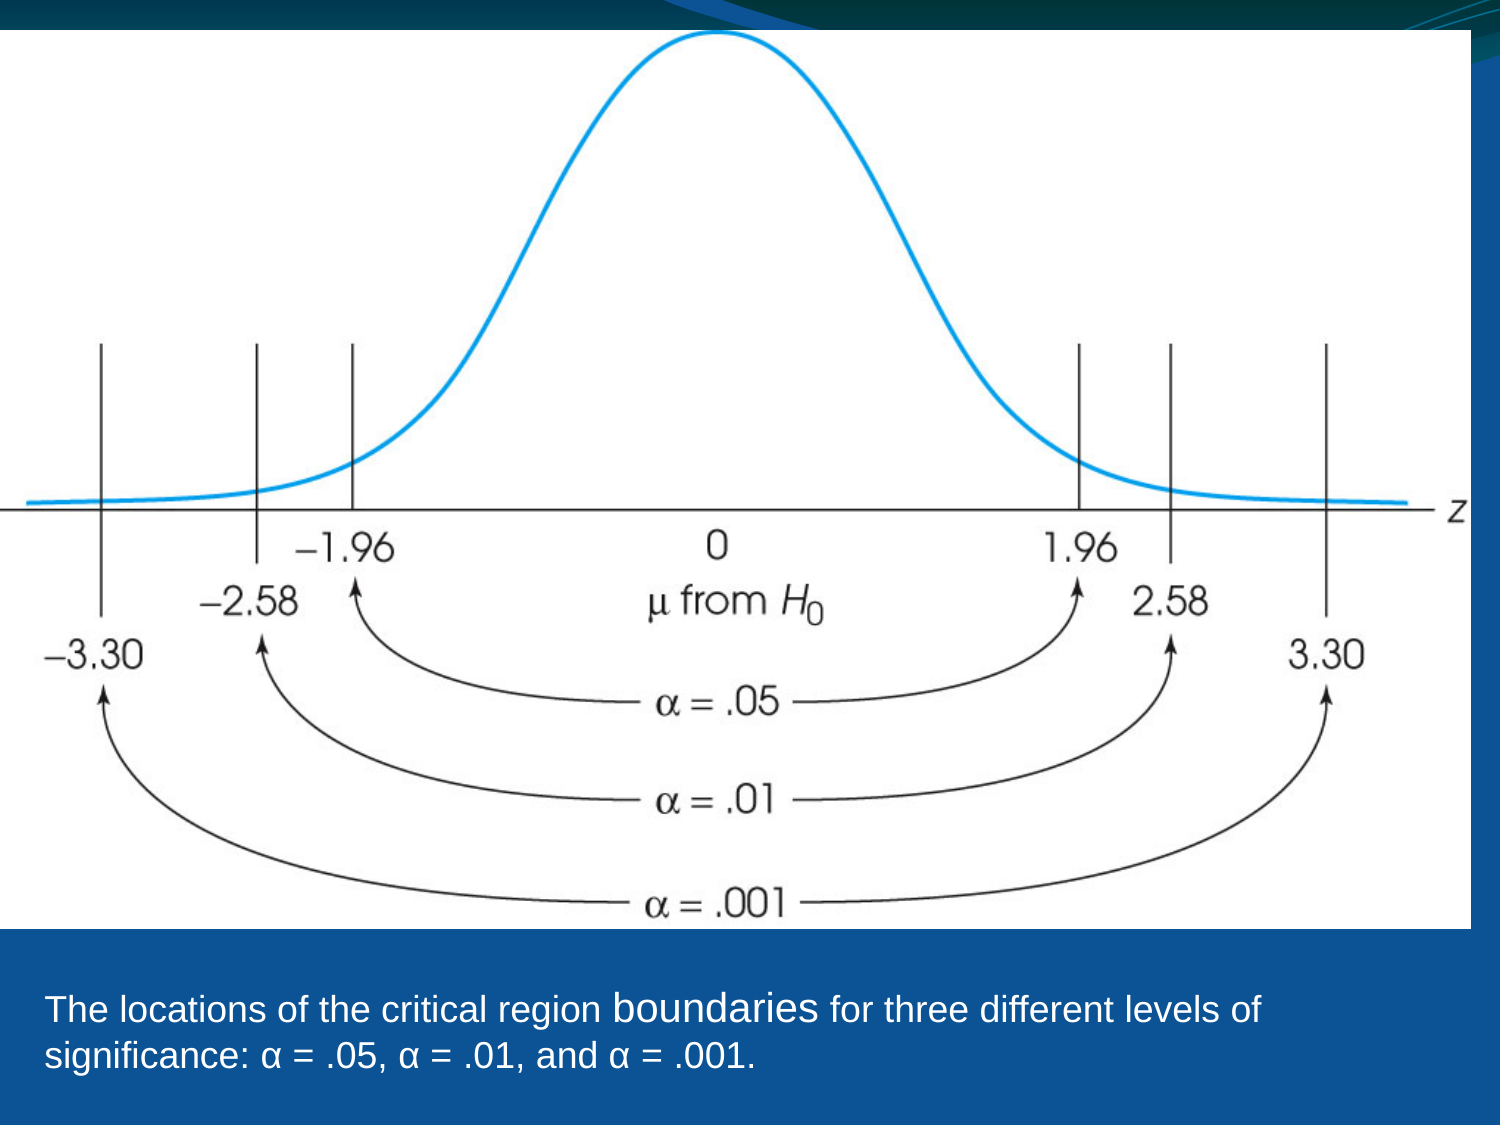

The locations of the critical region boundaries for three different levels of significance: α = .05, α = .01, and α = .001.